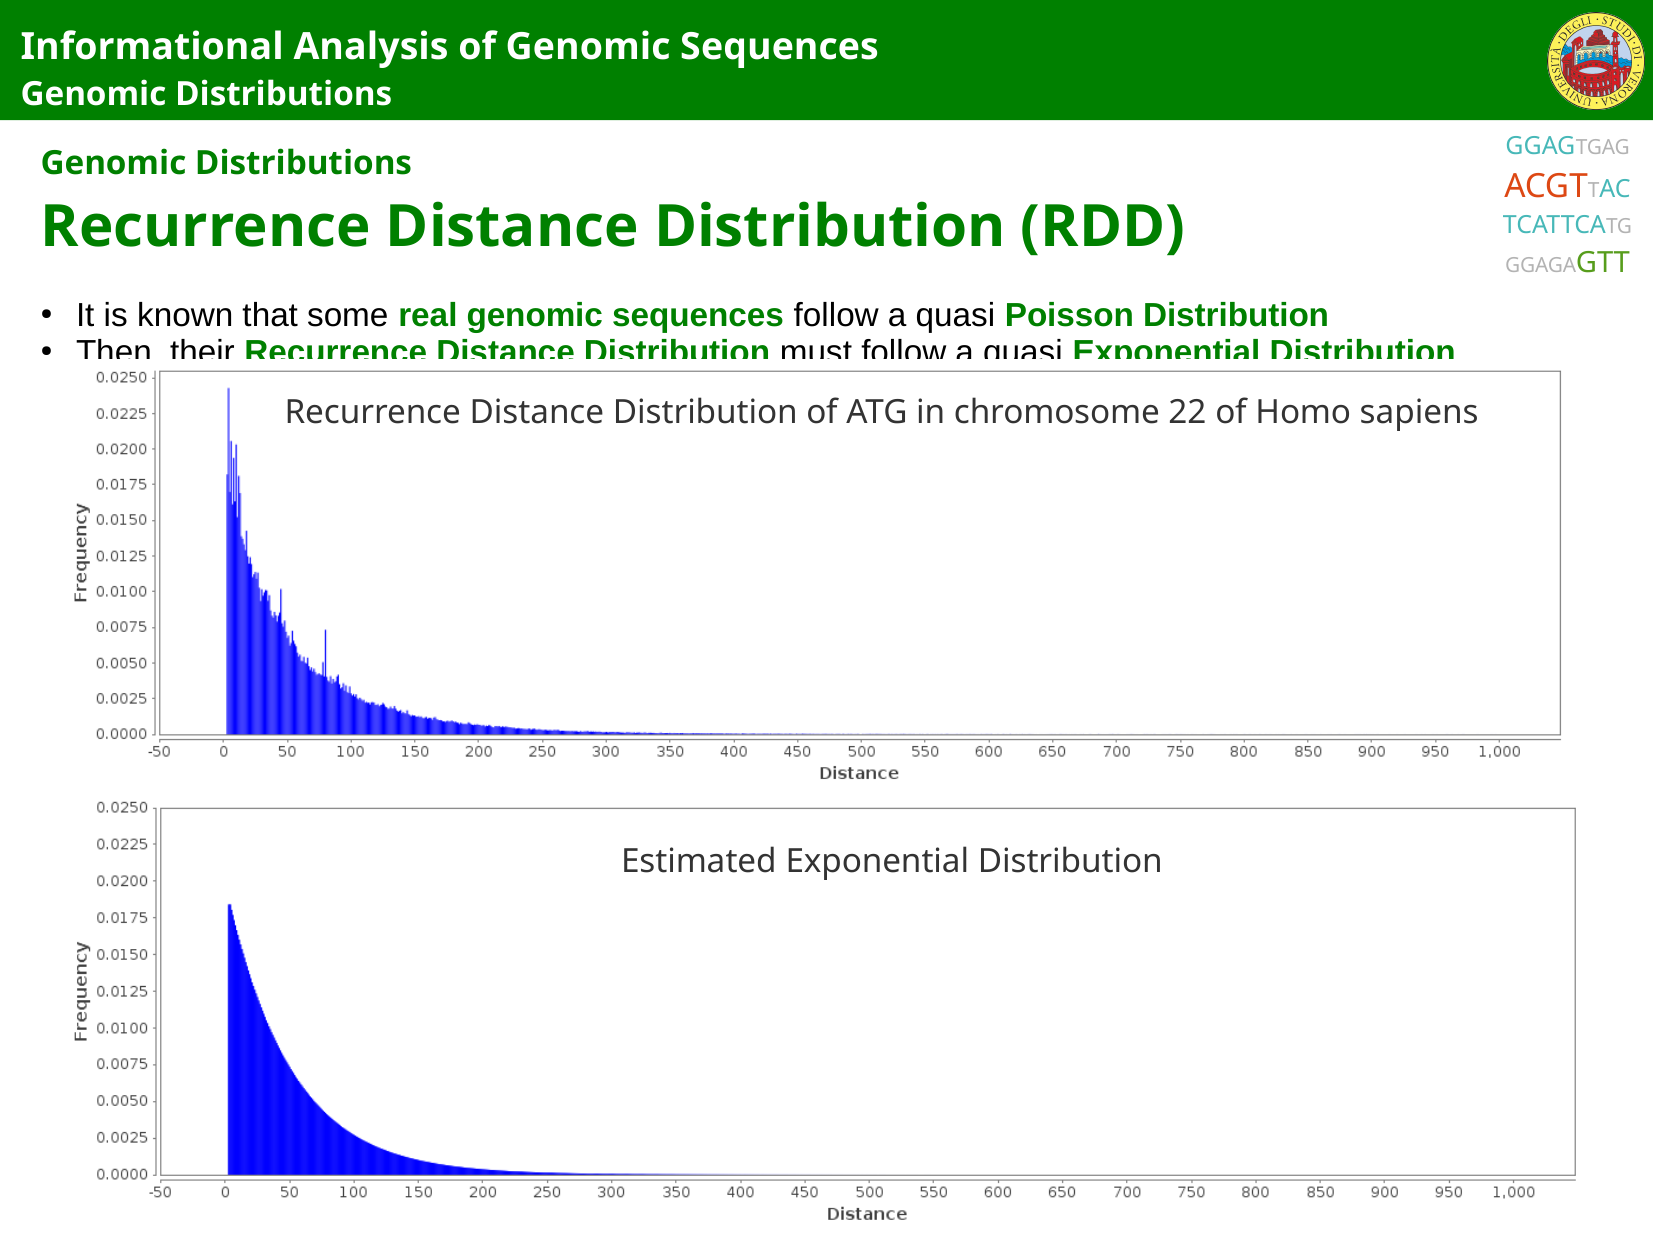

Informational Analysis of Genomic Sequences
Genomic Distributions
GGAGTGAGACGTTACTCATTCATGGGAGAGTT
Genomic Distributions
Recurrence Distance Distribution (RDD)
It is known that some real genomic sequences follow a quasi Poisson Distribution
Then, their Recurrence Distance Distribution must follow a quasi Exponential Distribution
Recurrence Distance Distribution of ATG in chromosome 22 of Homo sapiens
Estimated Exponential Distribution